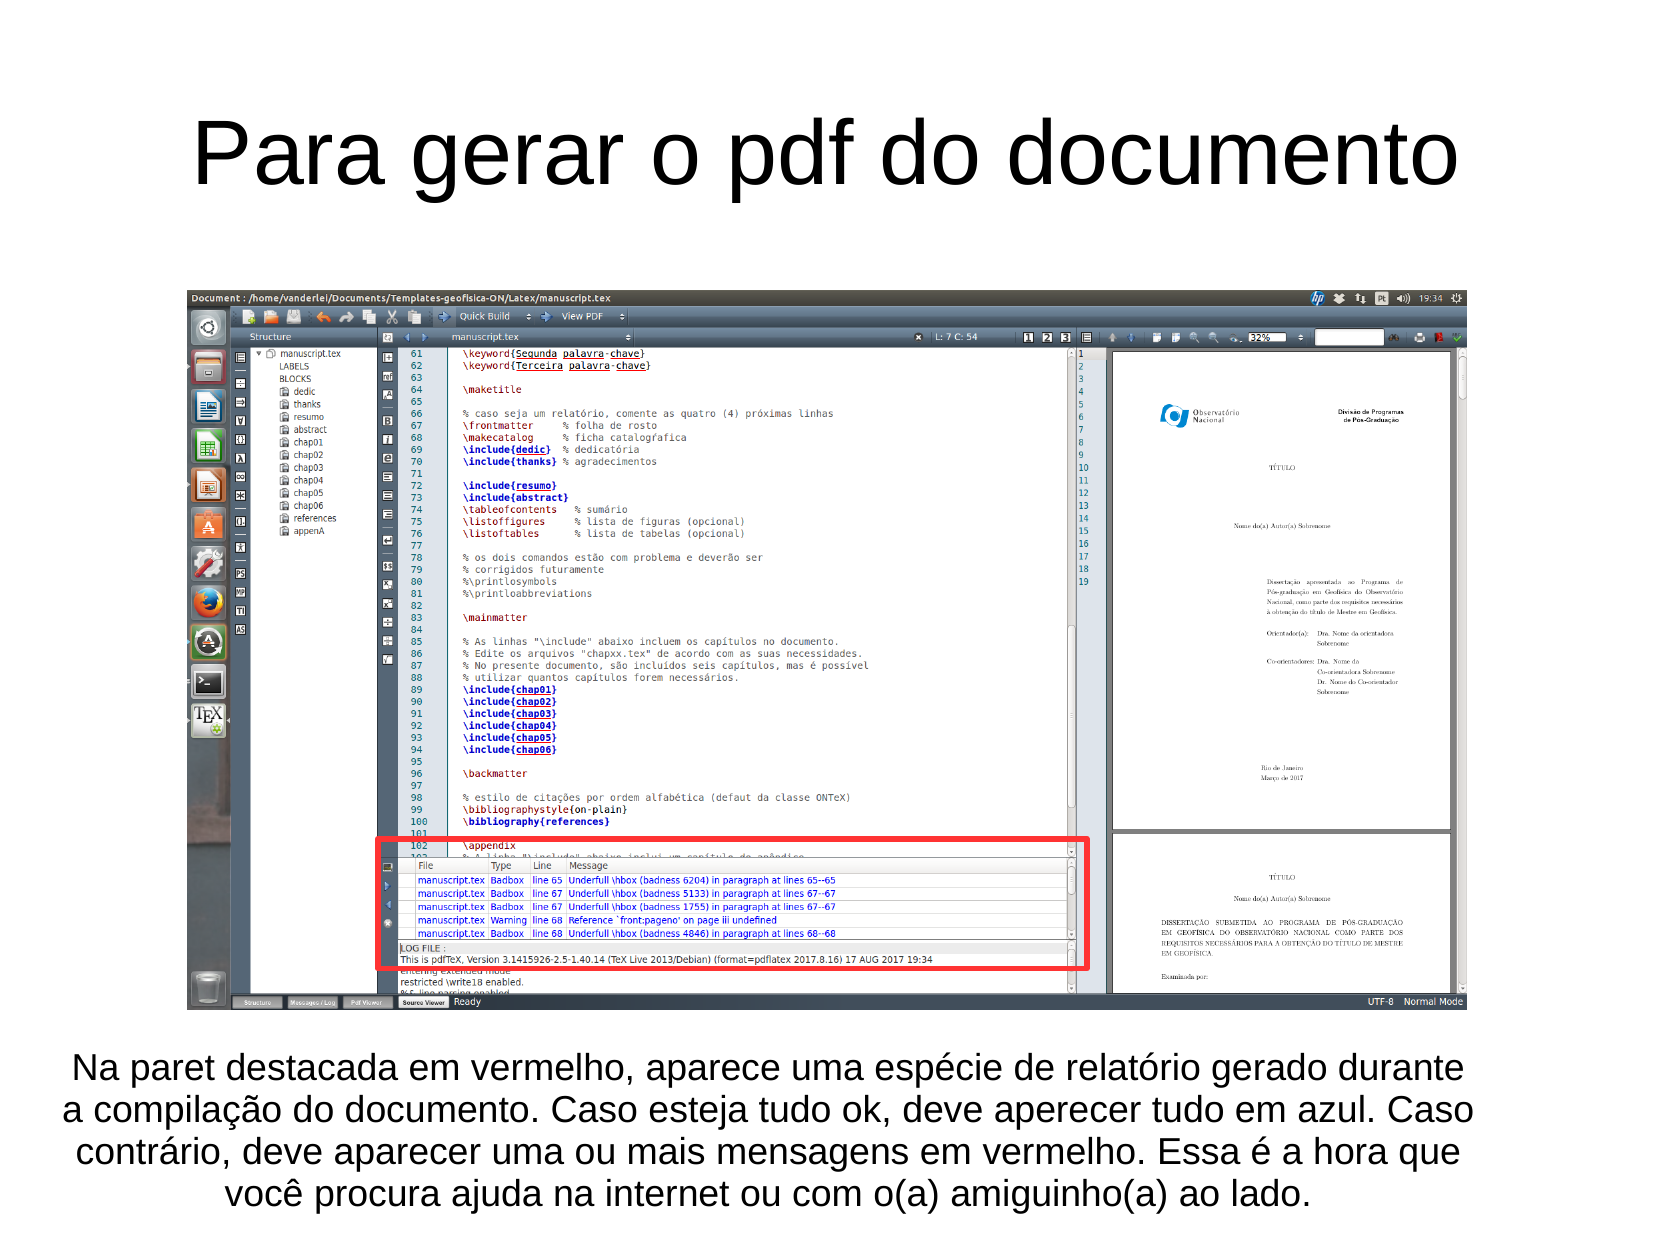

# Para gerar o pdf do documento
Na paret destacada em vermelho, aparece uma espécie de relatório gerado durante a compilação do documento. Caso esteja tudo ok, deve aperecer tudo em azul. Caso contrário, deve aparecer uma ou mais mensagens em vermelho. Essa é a hora que você procura ajuda na internet ou com o(a) amiguinho(a) ao lado.